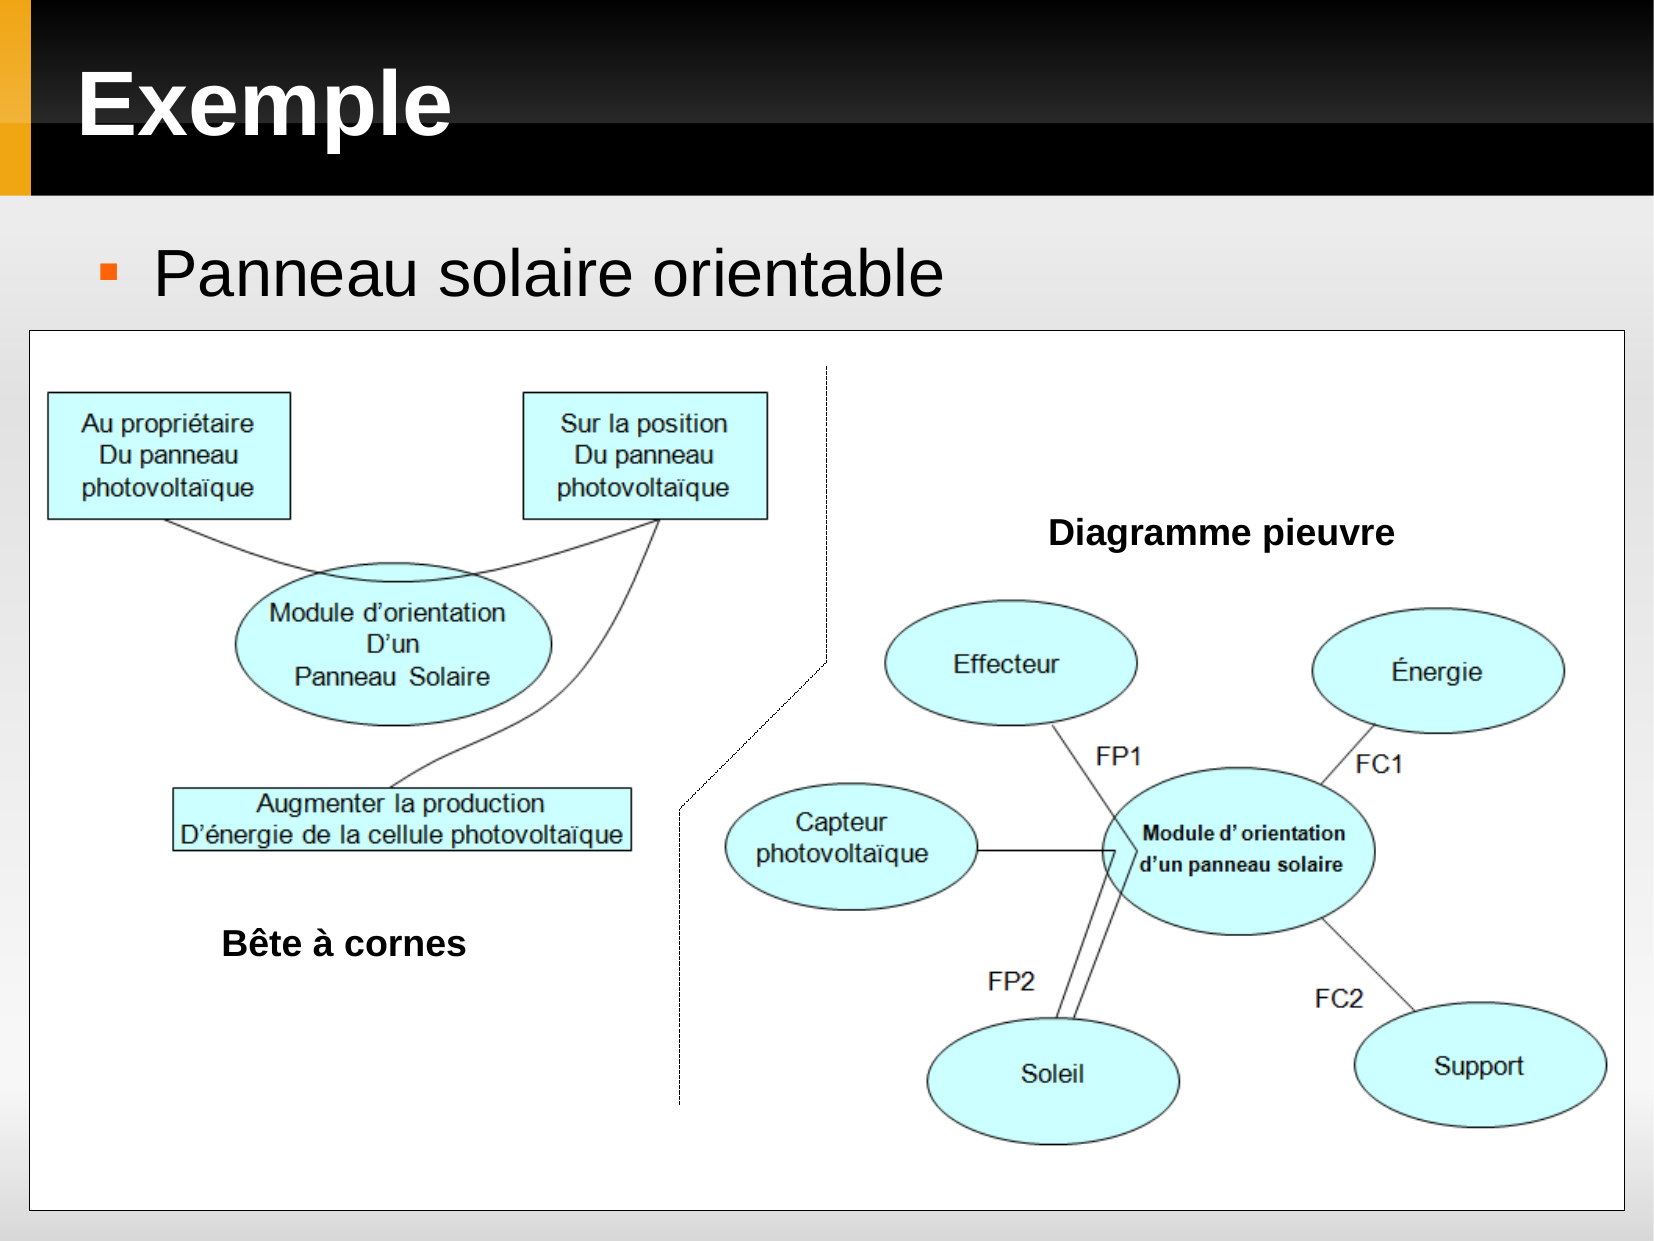

# Exemple
Panneau solaire orientable
Diagramme pieuvre
Bête à cornes
15